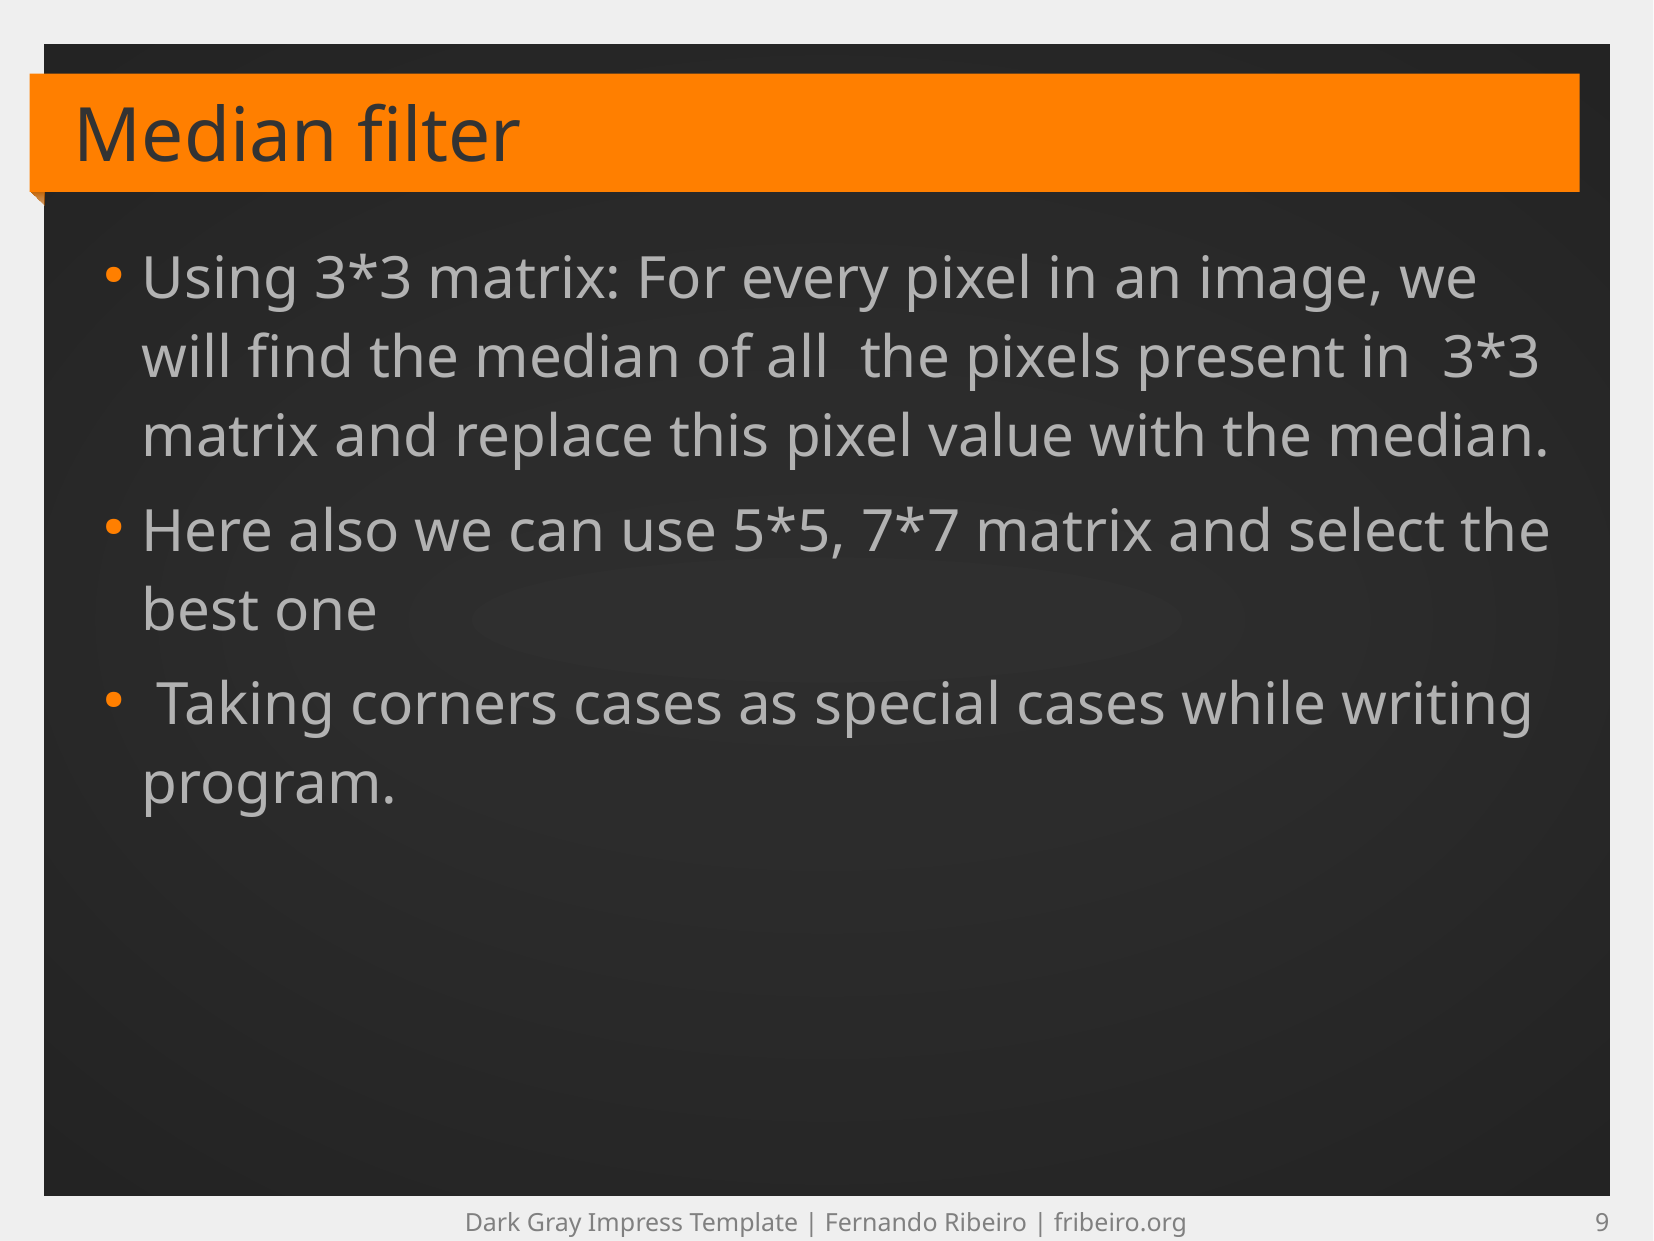

# Median filter
Using 3*3 matrix: For every pixel in an image, we will find the median of all the pixels present in 3*3 matrix and replace this pixel value with the median.
Here also we can use 5*5, 7*7 matrix and select the best one
 Taking corners cases as special cases while writing program.
Dark Gray Impress Template | Fernando Ribeiro | fribeiro.org
9